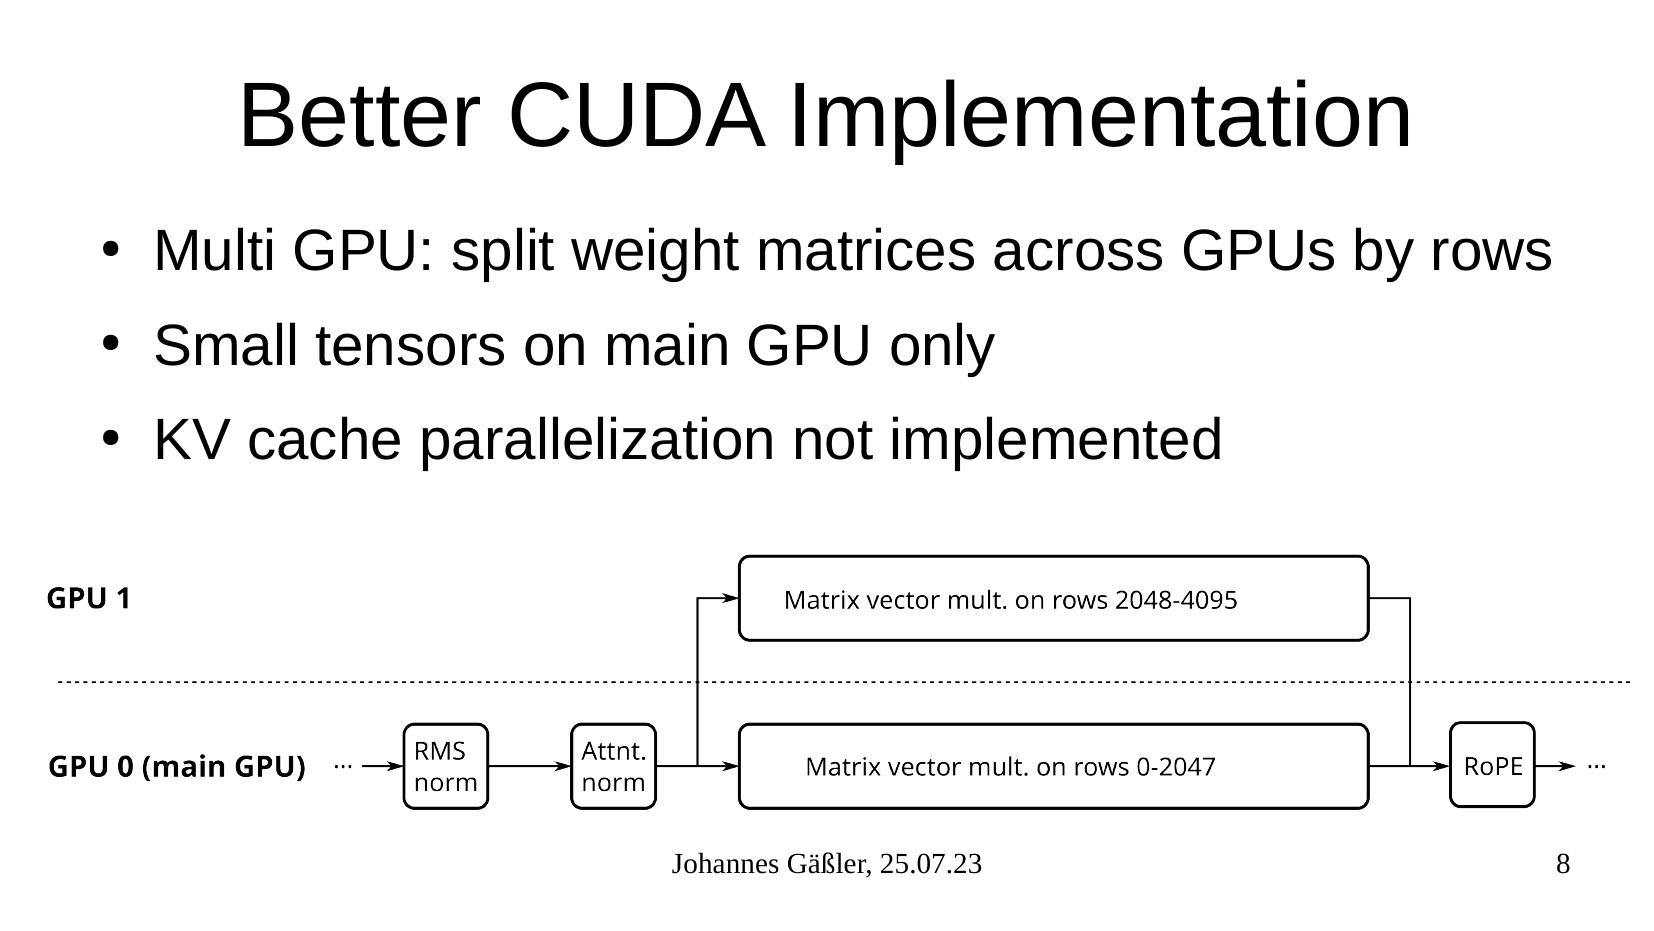

# Better CUDA Implementation
Multi GPU: split weight matrices across GPUs by rows
Small tensors on main GPU only
KV cache parallelization not implemented
Johannes Gäßler, 25.07.23
8